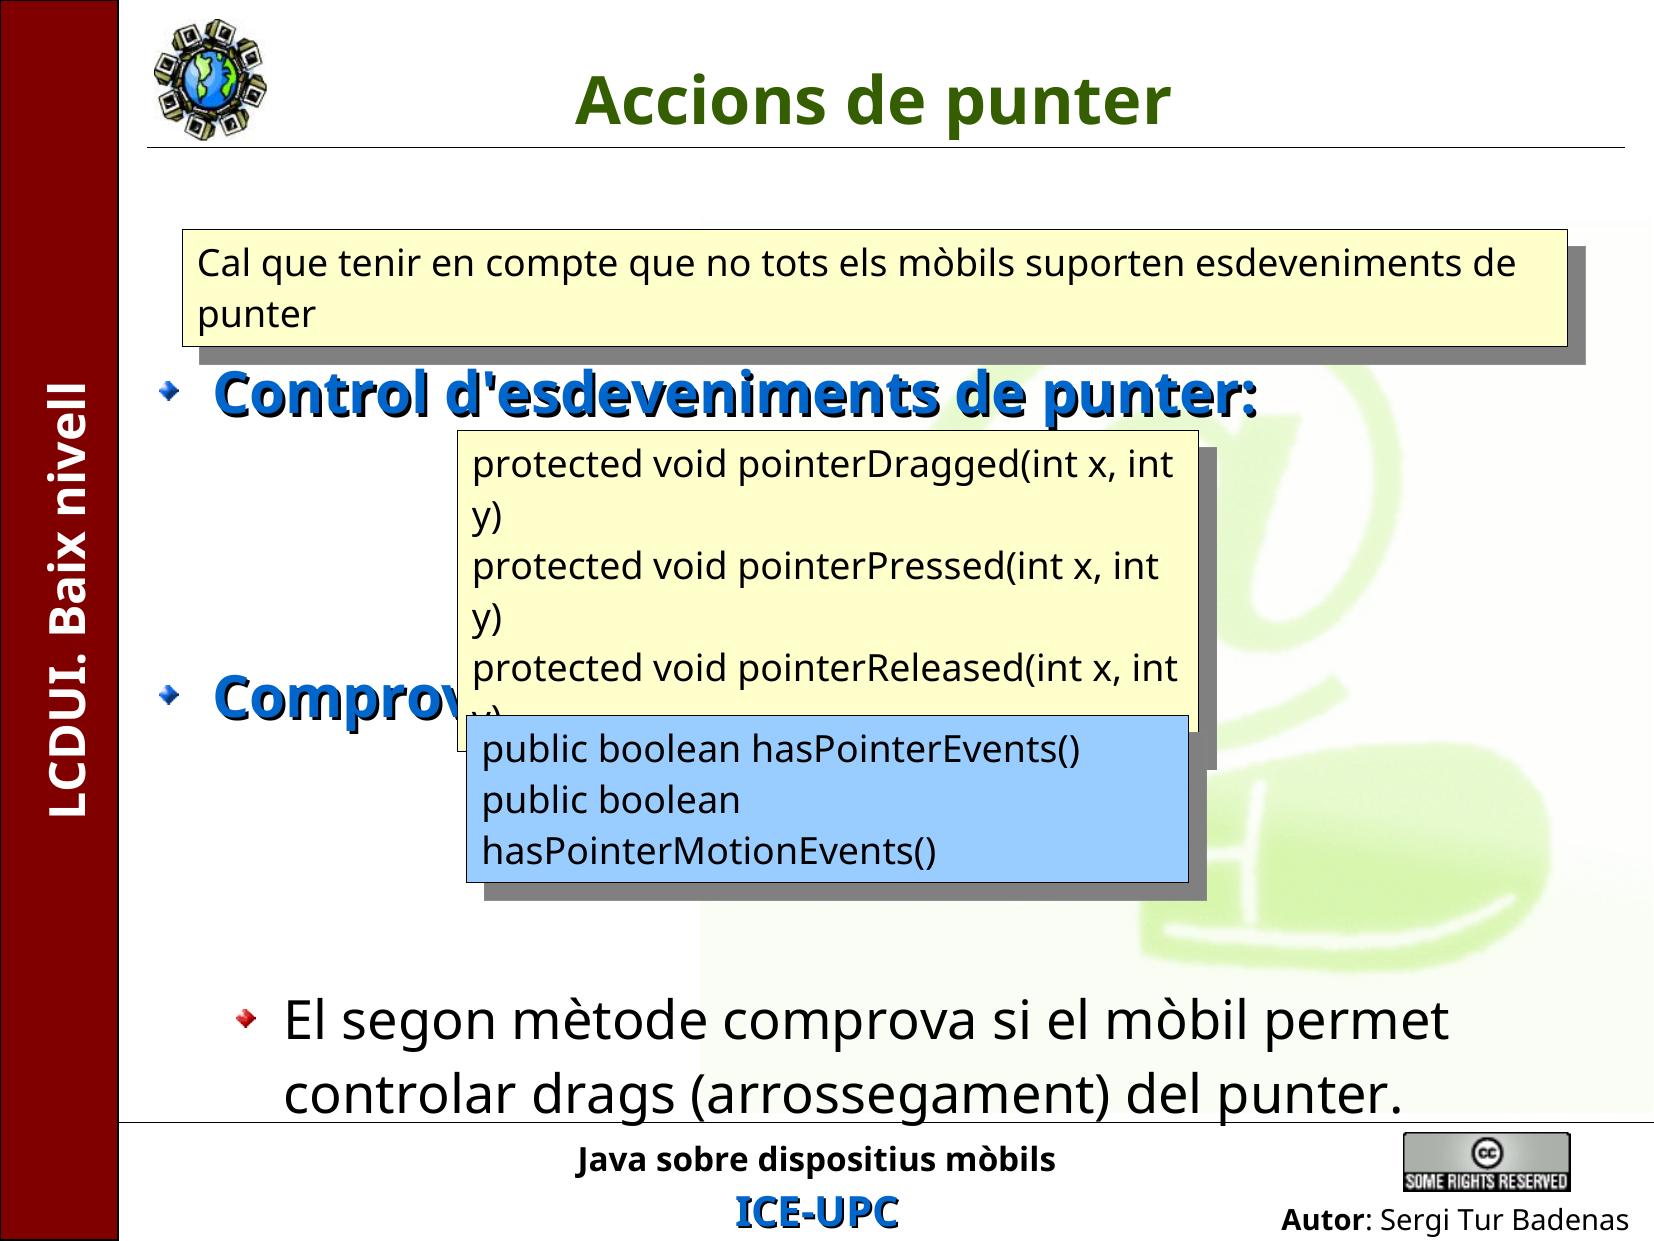

# Accions de punter
Cal que tenir en compte que no tots els mòbils suporten esdeveniments de punter
Control d'esdeveniments de punter:
Comprovació del suport del mòbil
El segon mètode comprova si el mòbil permet controlar drags (arrossegament) del punter.
protected void pointerDragged(int x, int y)
protected void pointerPressed(int x, int y)
protected void pointerReleased(int x, int y)
public boolean hasPointerEvents()
public boolean hasPointerMotionEvents()